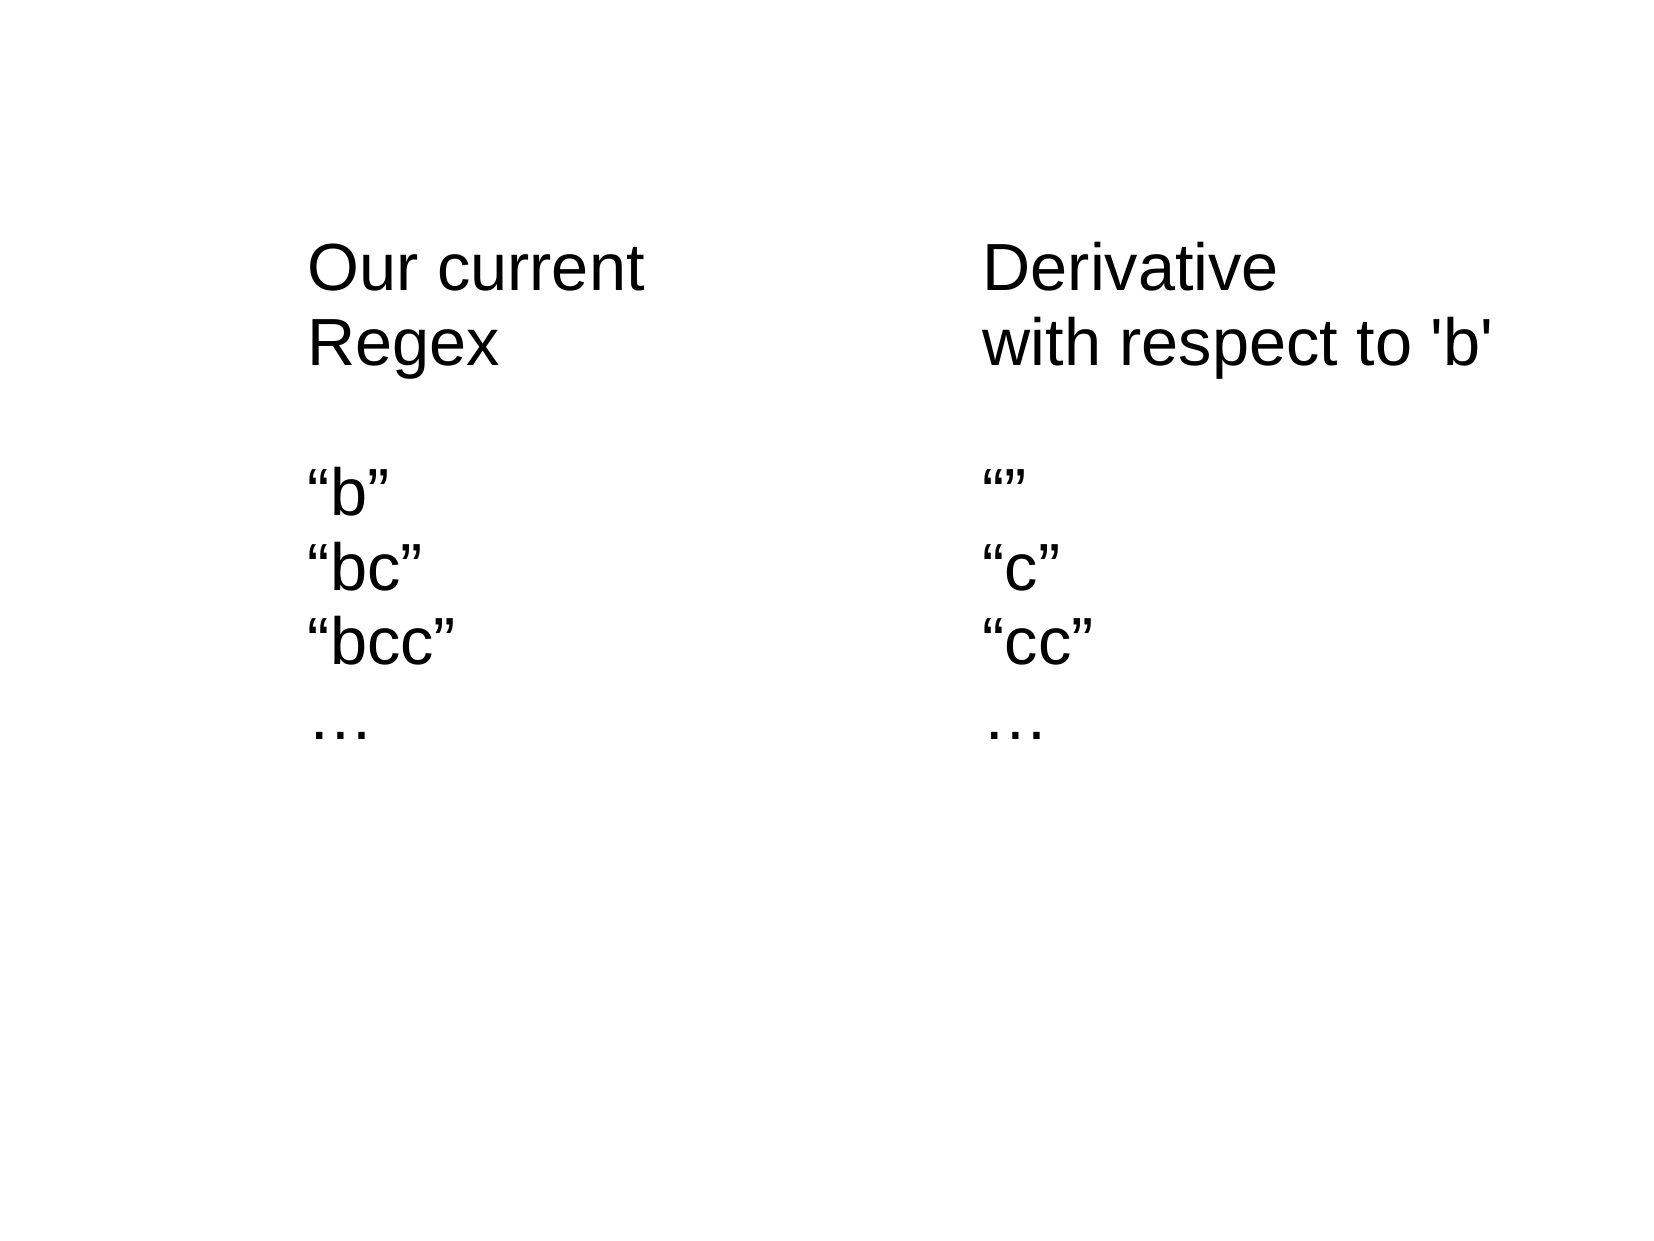

# Our current					Derivative
			Regex							with respect to 'b'
			“b”								“”
 			“bc”								“c”
			“bcc”								“cc”
			…									…